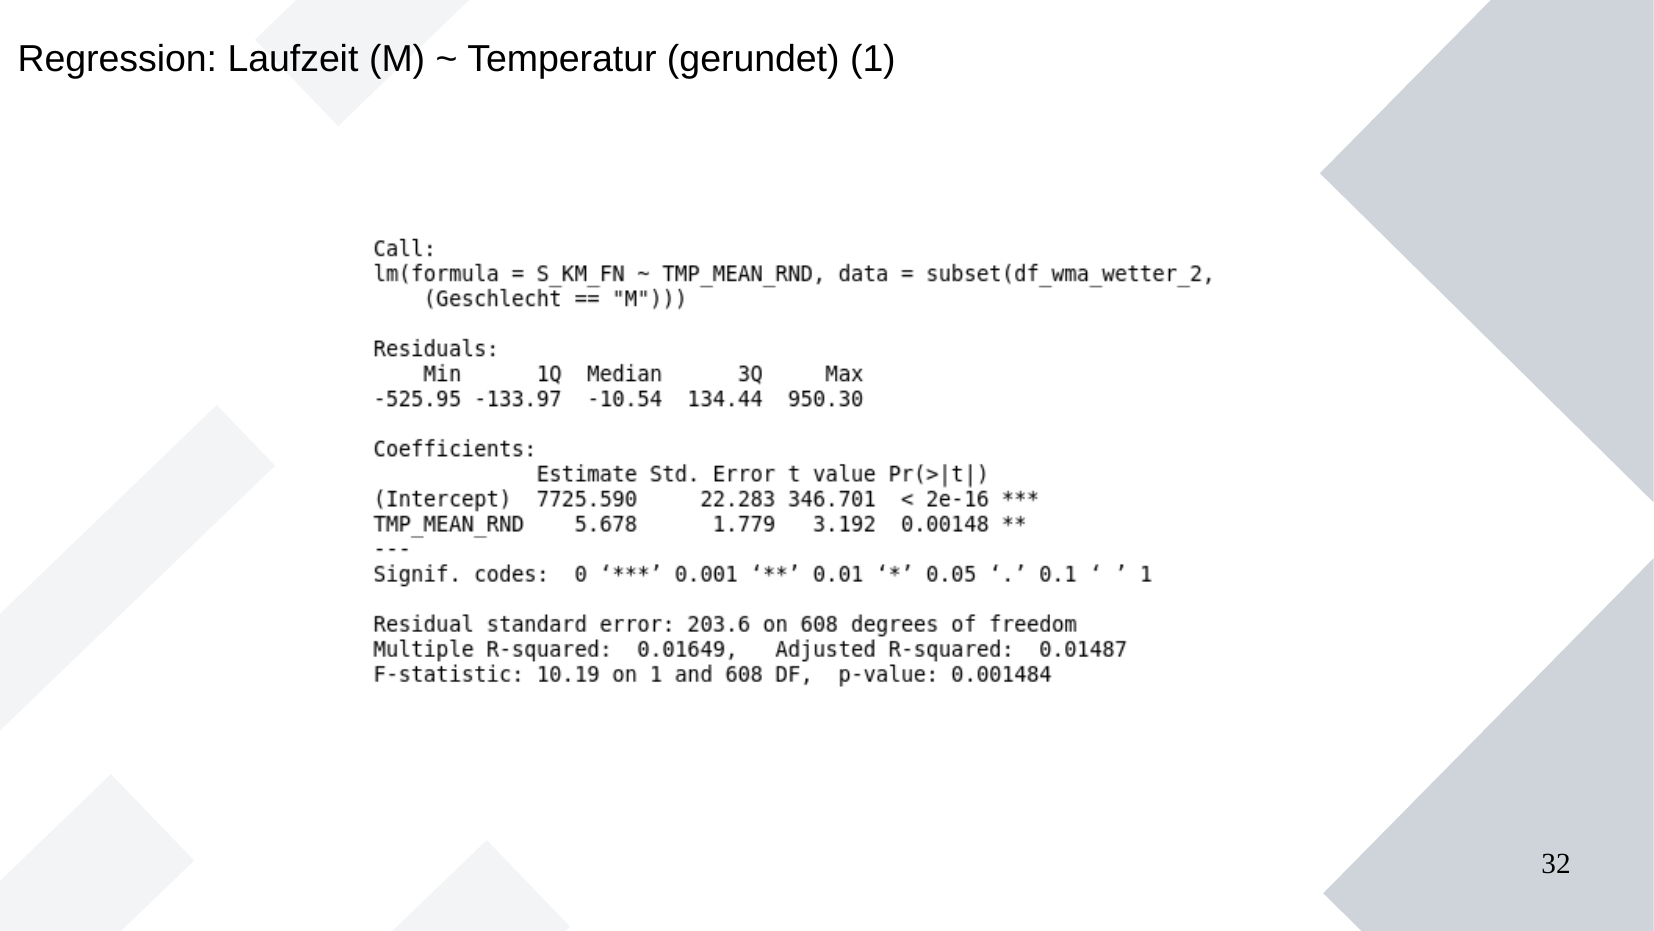

# Regression: Laufzeit (M) ~ Temperatur (gerundet) (1)
32